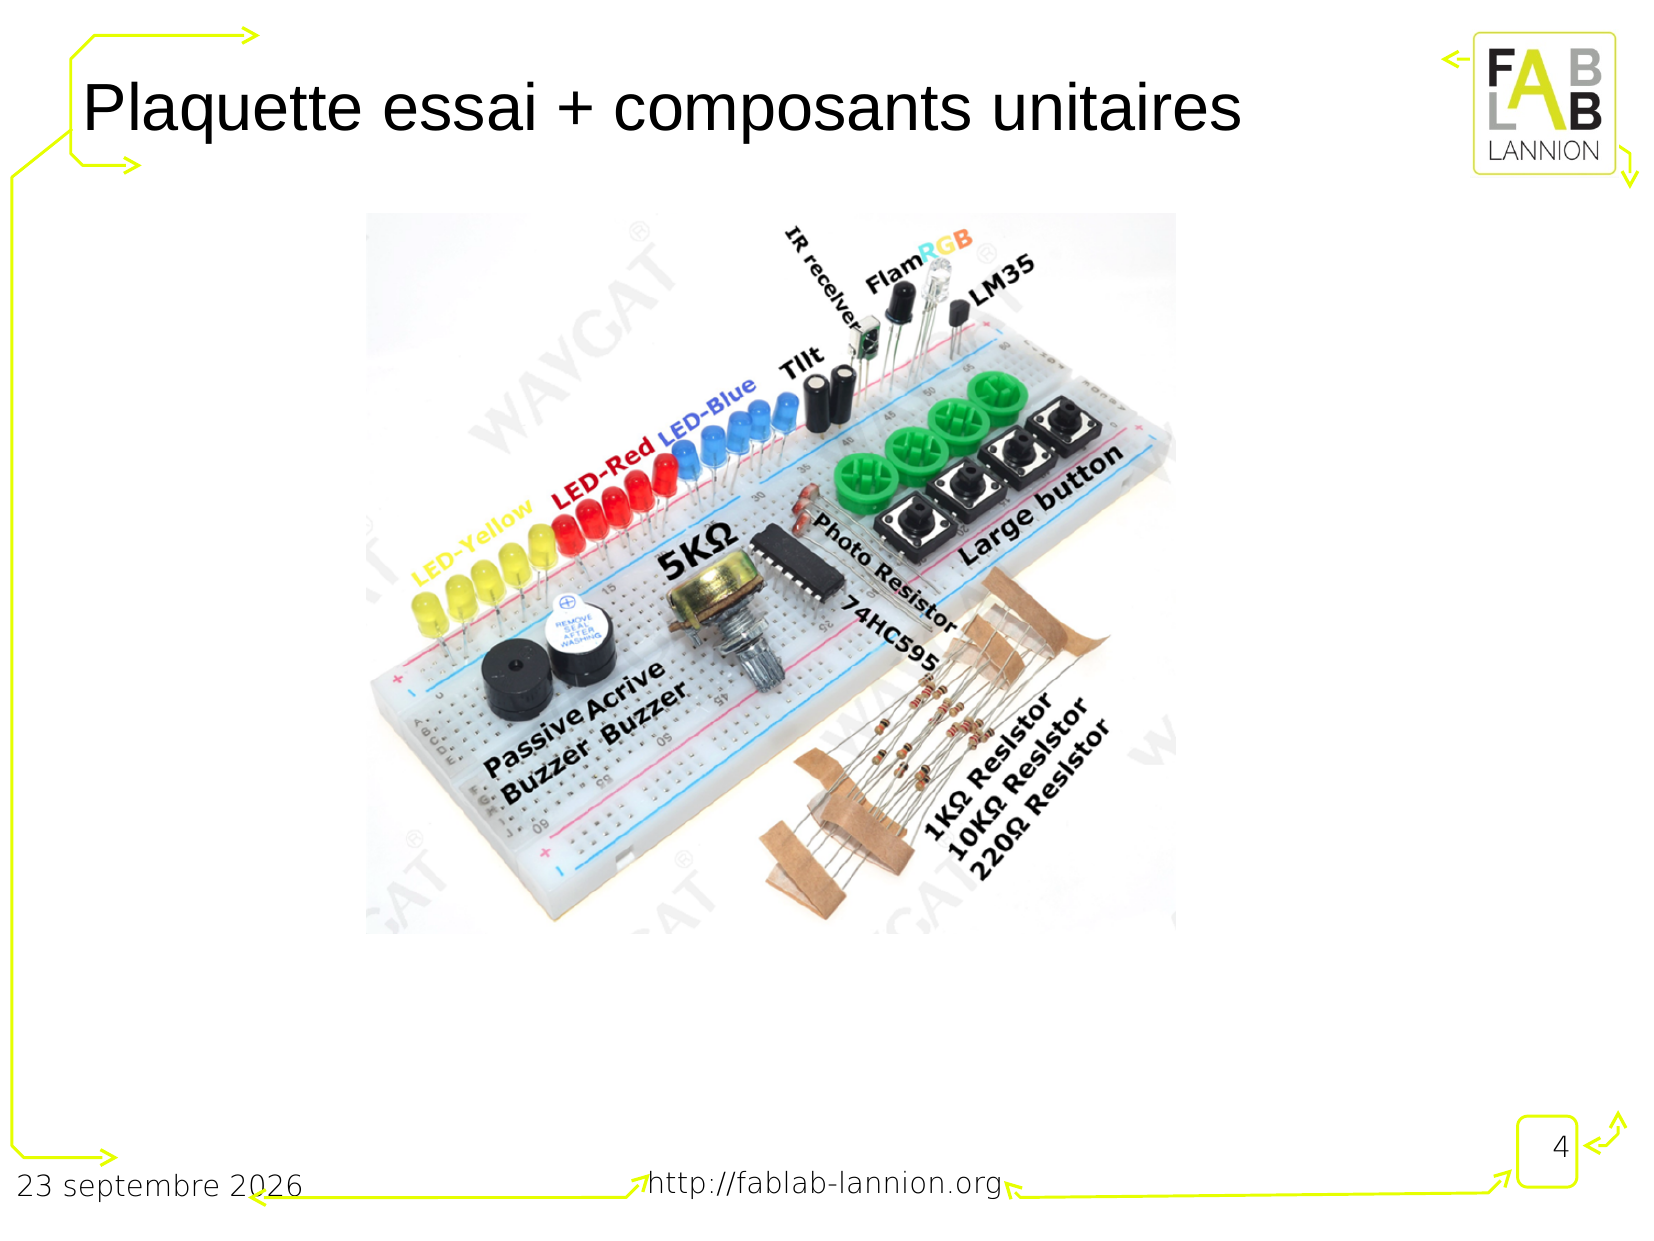

# Plaquette essai + composants unitaires
4